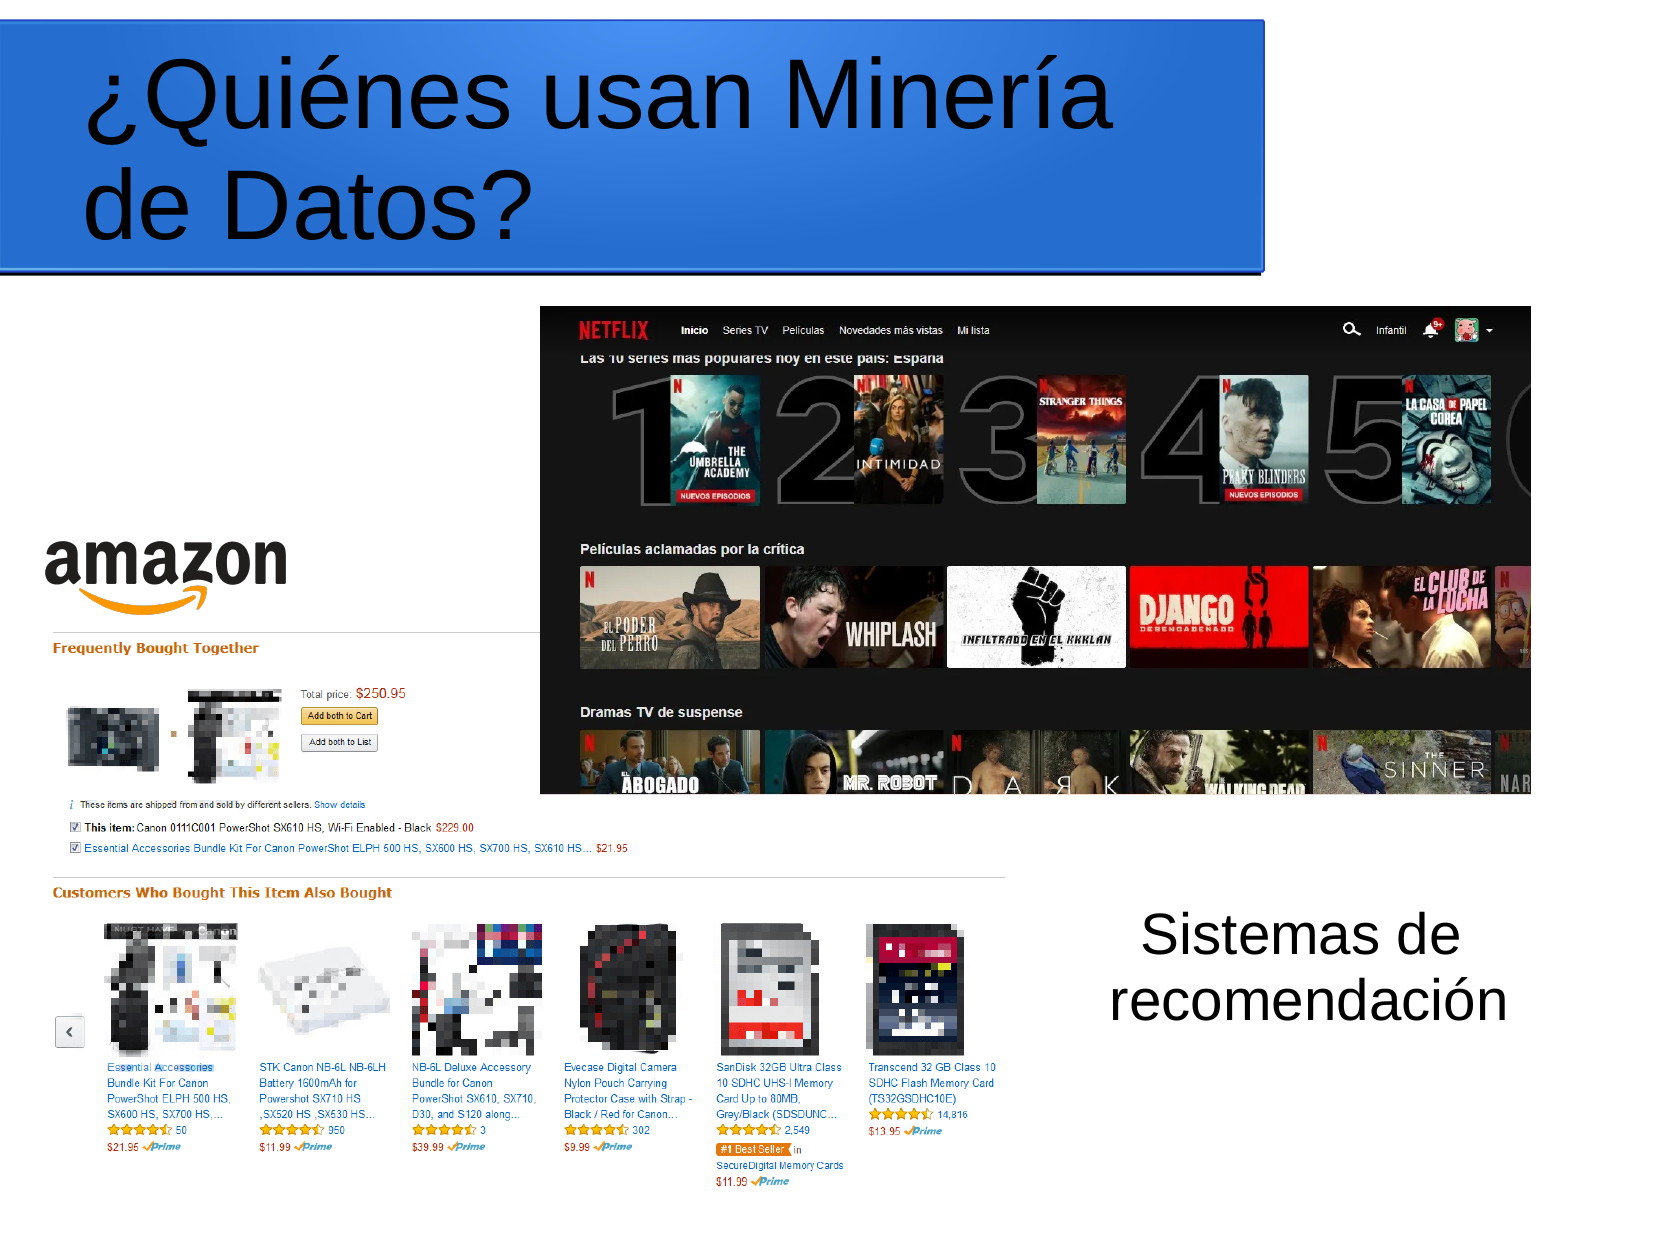

# ¿Quiénes usan Minería de Datos?
Sistemas de
recomendación